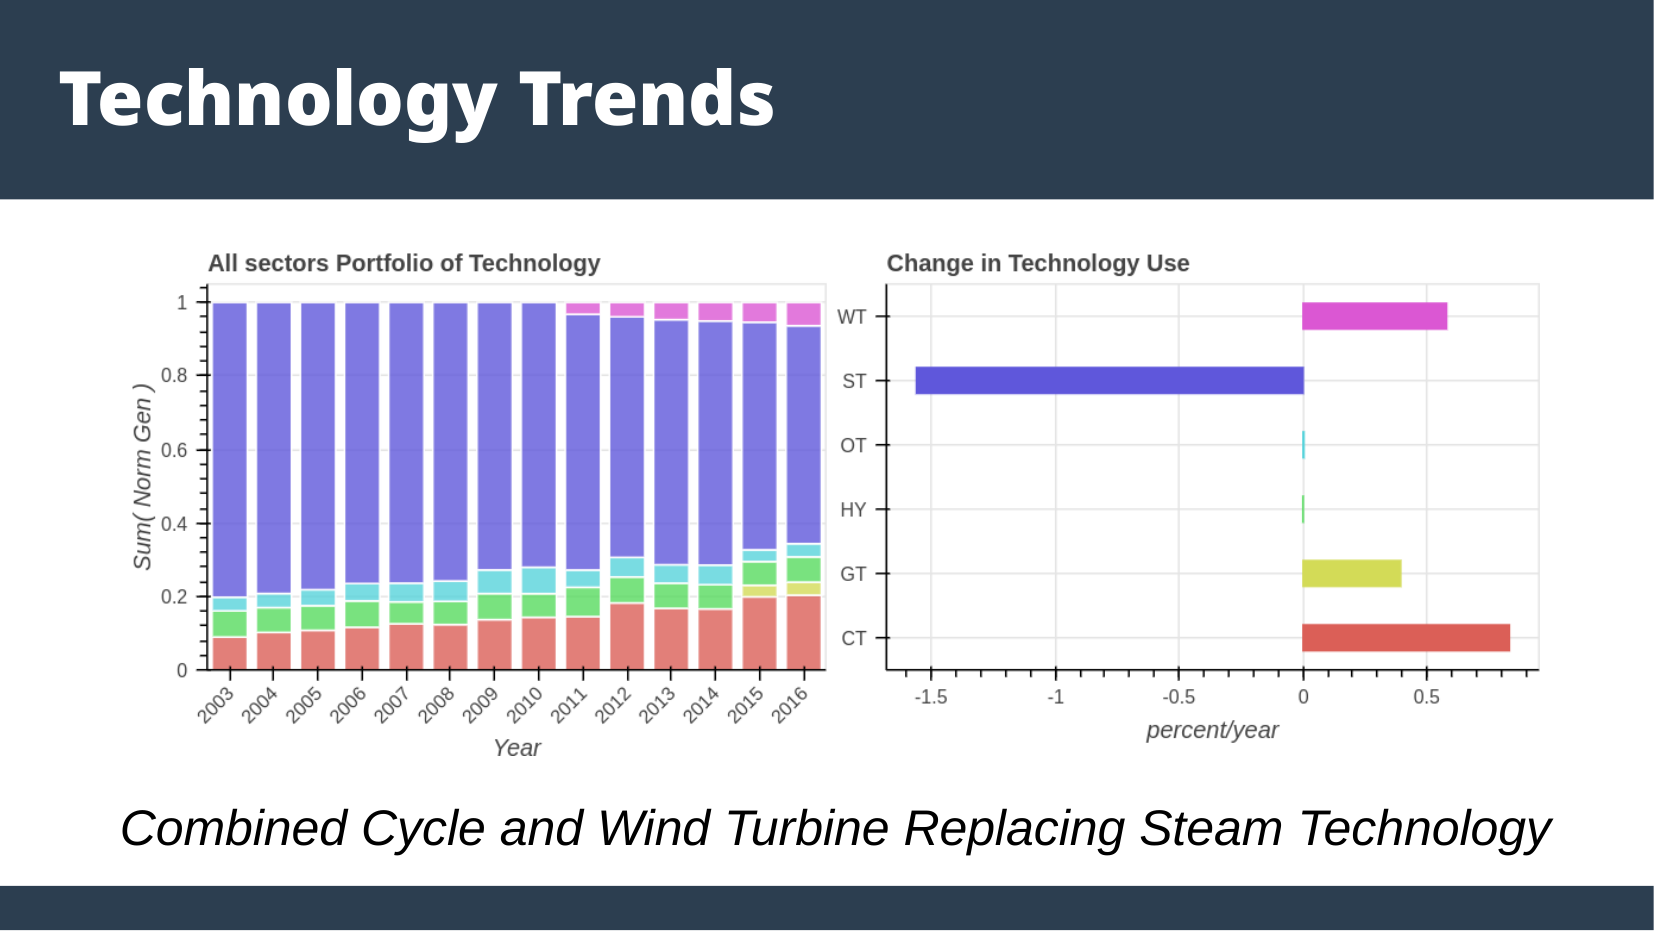

# Technology Trends
Combined Cycle and Wind Turbine Replacing Steam Technology